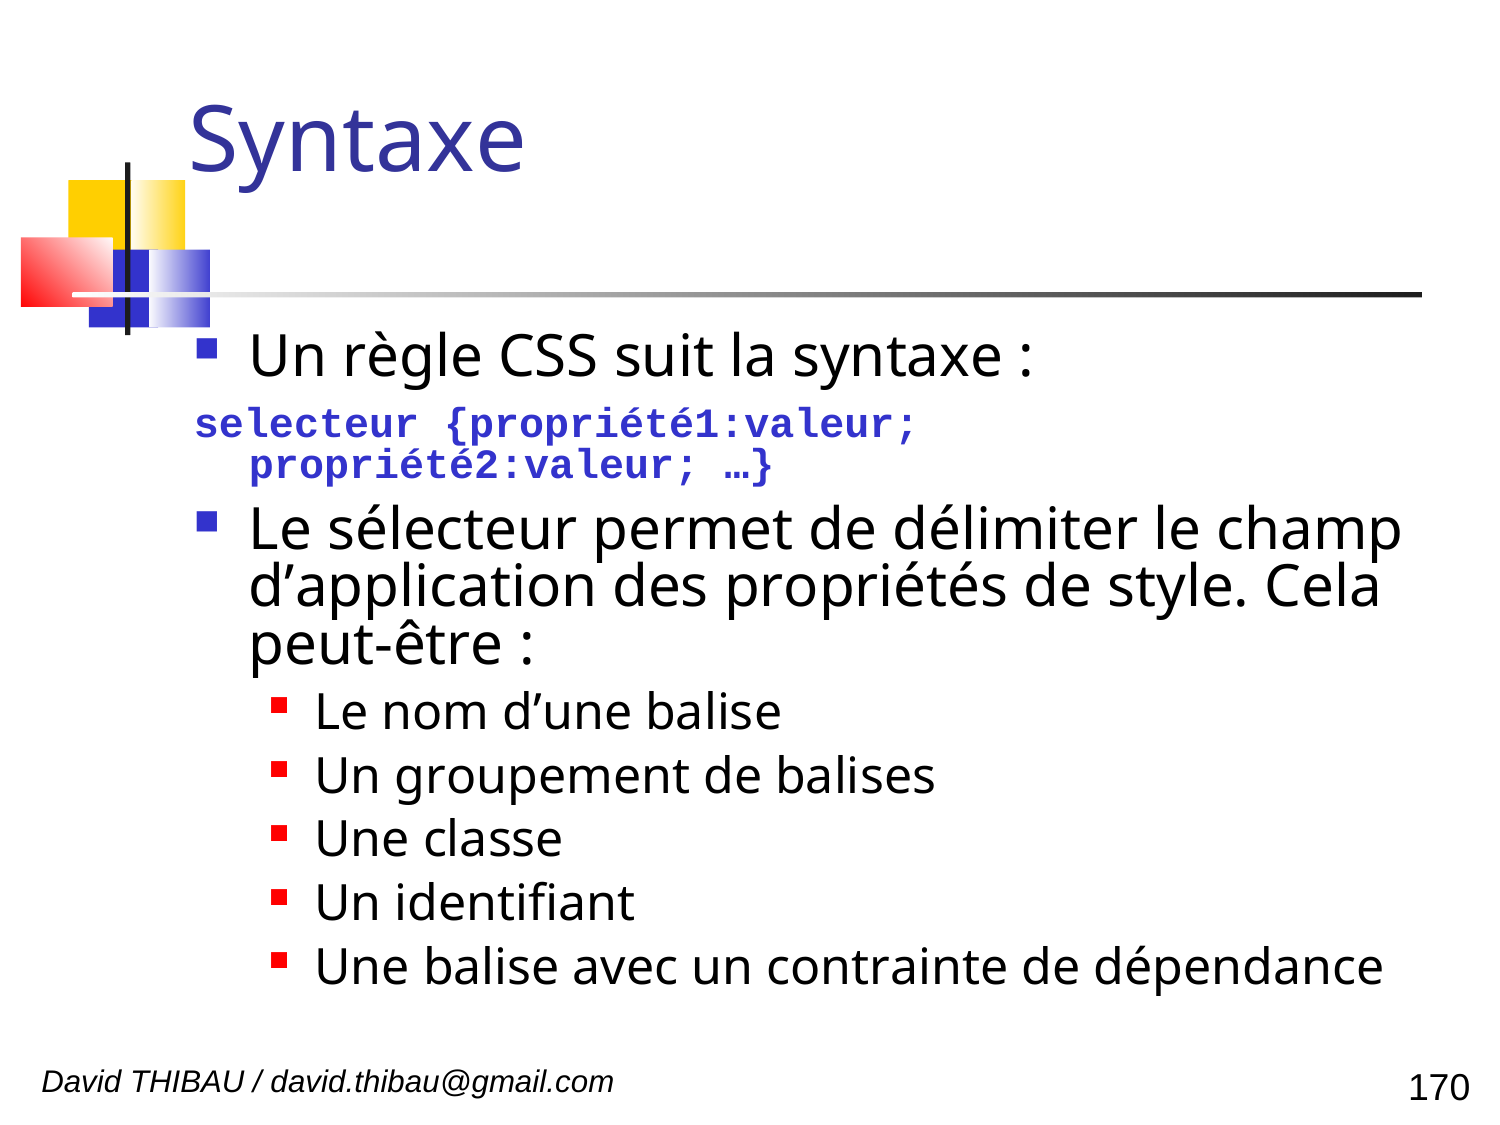

# Syntaxe
Un règle CSS suit la syntaxe :
selecteur {propriété1:valeur;
propriété2:valeur; …}
Le sélecteur permet de délimiter le champ d’application des propriétés de style. Cela peut-être :
Le nom d’une balise
Un groupement de balises
Une classe
Un identifiant
Une balise avec un contrainte de dépendance